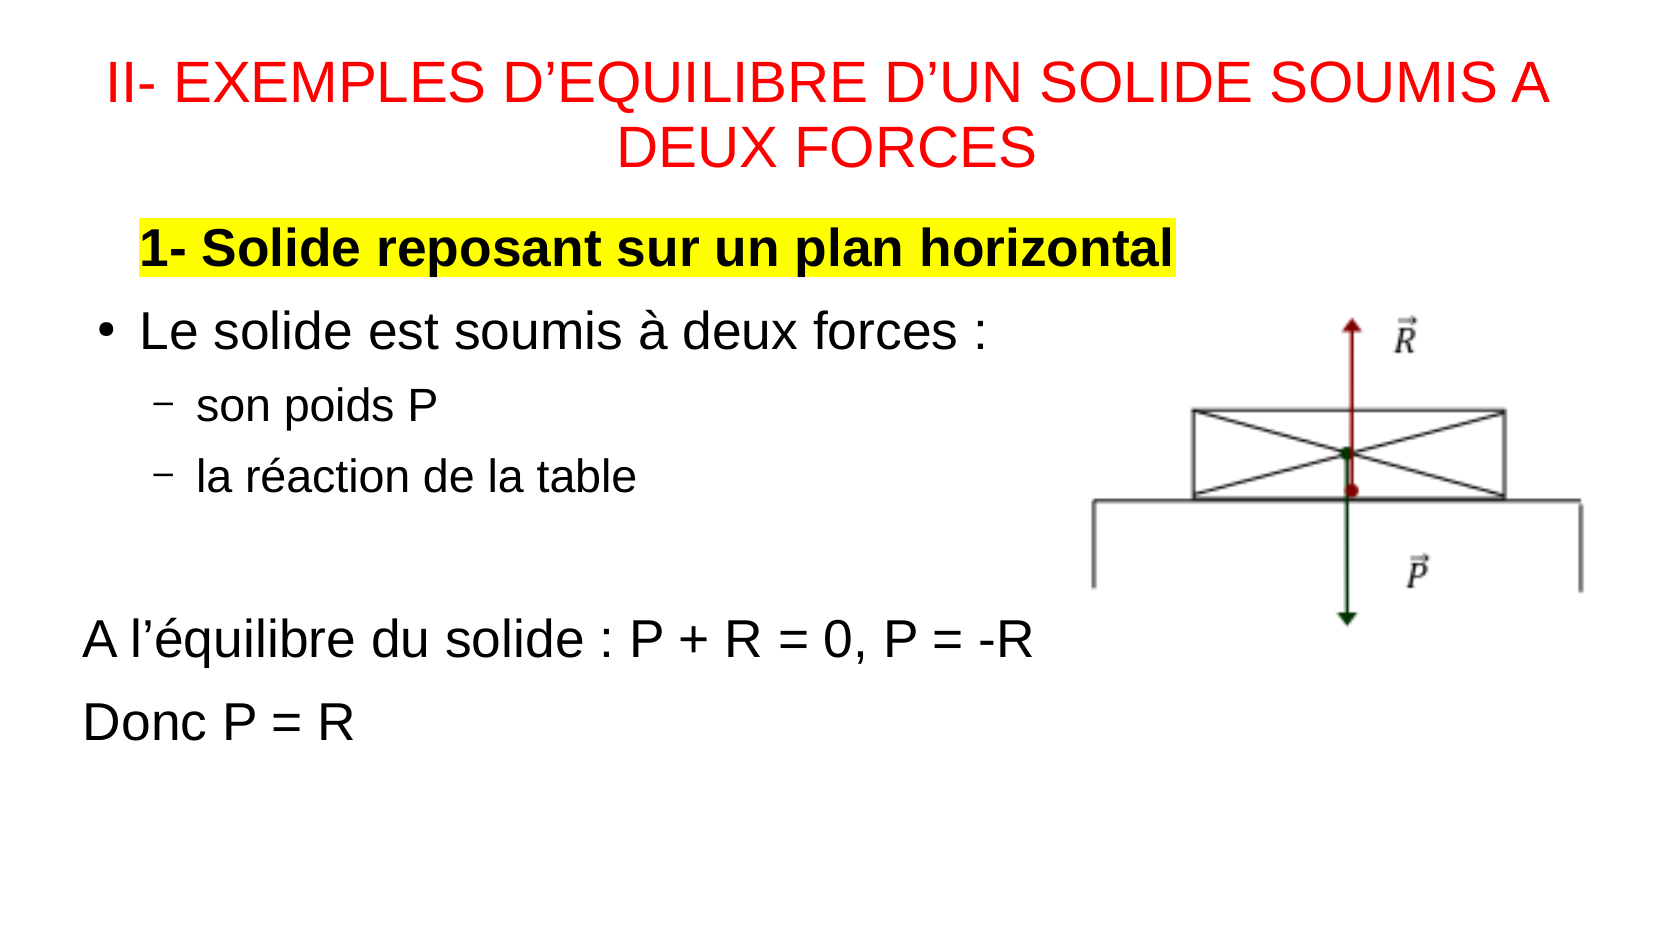

# II- EXEMPLES D’EQUILIBRE D’UN SOLIDE SOUMIS A DEUX FORCES
1- Solide reposant sur un plan horizontal
Le solide est soumis à deux forces :
son poids P
la réaction de la table
A l’équilibre du solide : P + R = 0, P = -R
Donc P = R